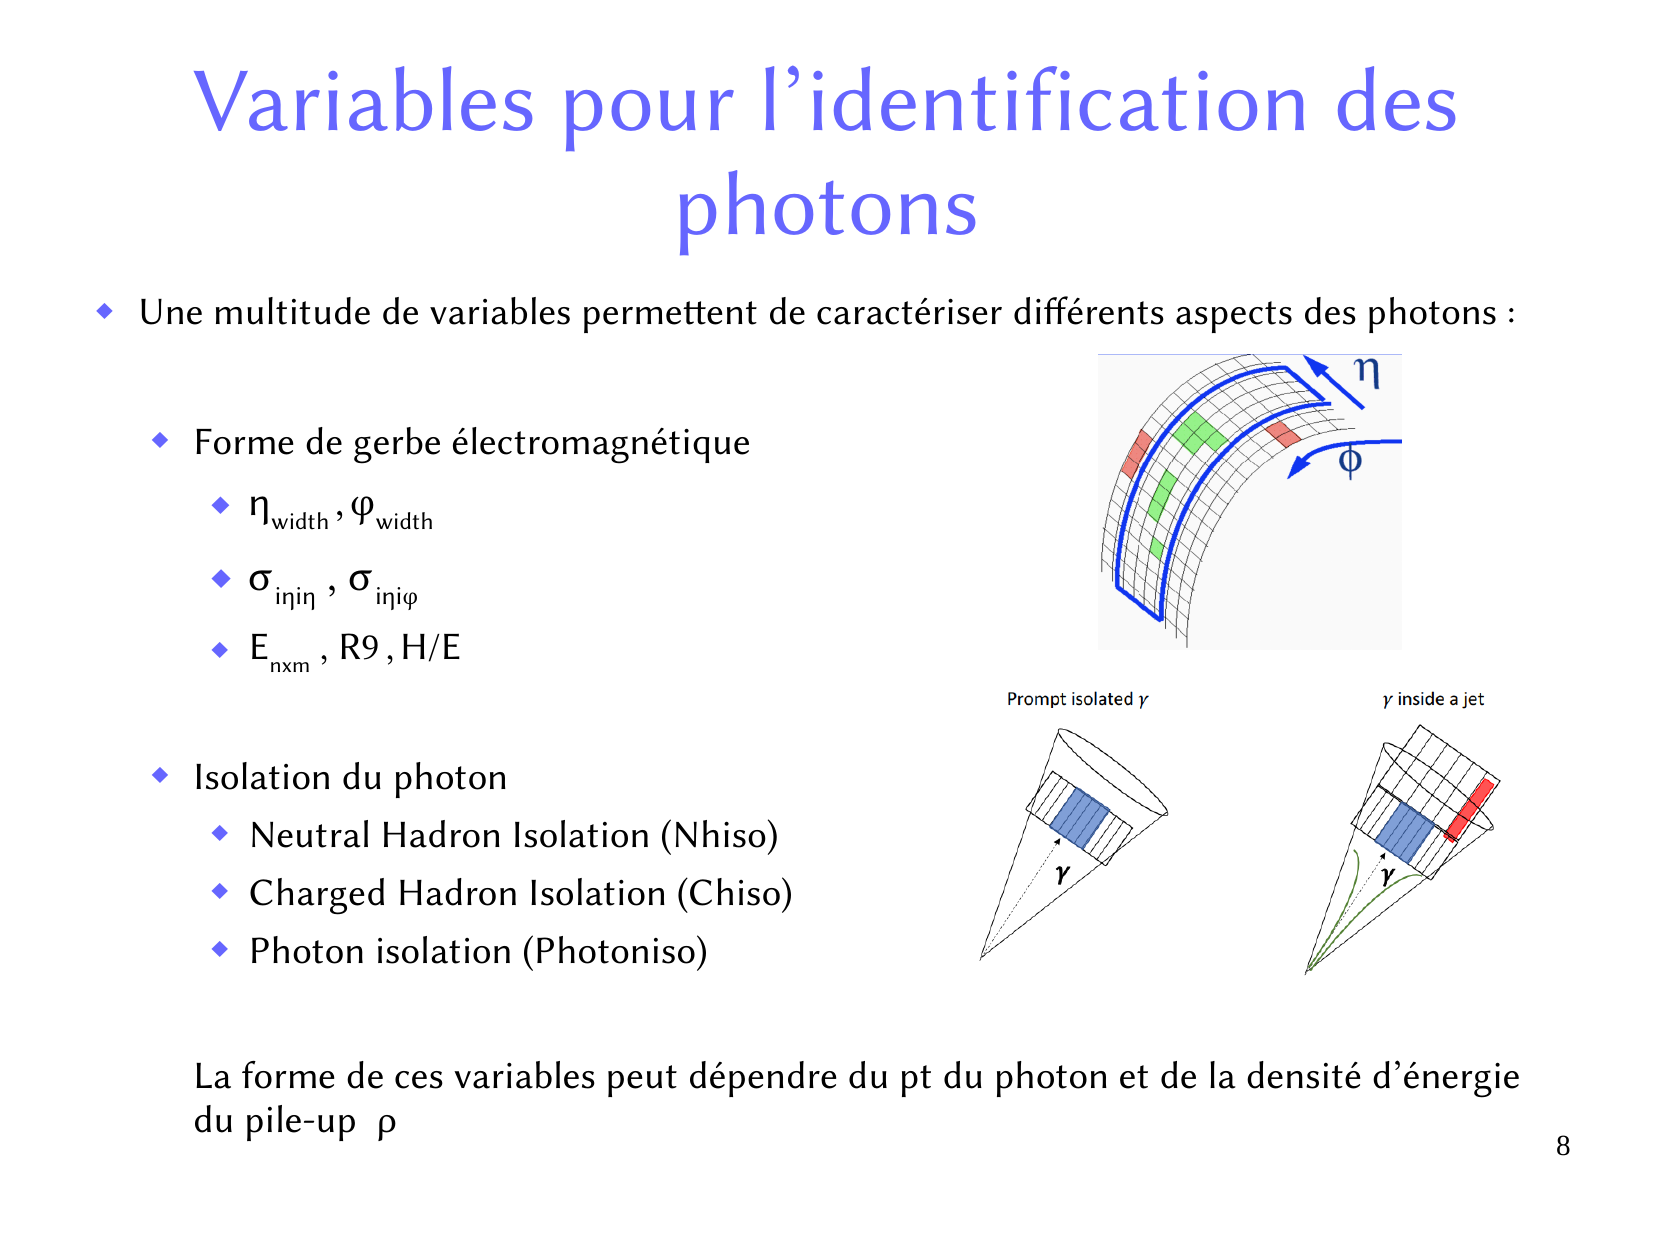

# Variables pour l’identification des photons
Une multitude de variables permettent de caractériser différents aspects des photons :
Forme de gerbe électromagnétique
ηwidth , φwidth
σiηiη , σiηiφ
Enxm , R9 , H/E
Isolation du photon
Neutral Hadron Isolation (Nhiso)
Charged Hadron Isolation (Chiso)
Photon isolation (Photoniso)
La forme de ces variables peut dépendre du pt du photon et de la densité d’énergie du pile-up ρ
8